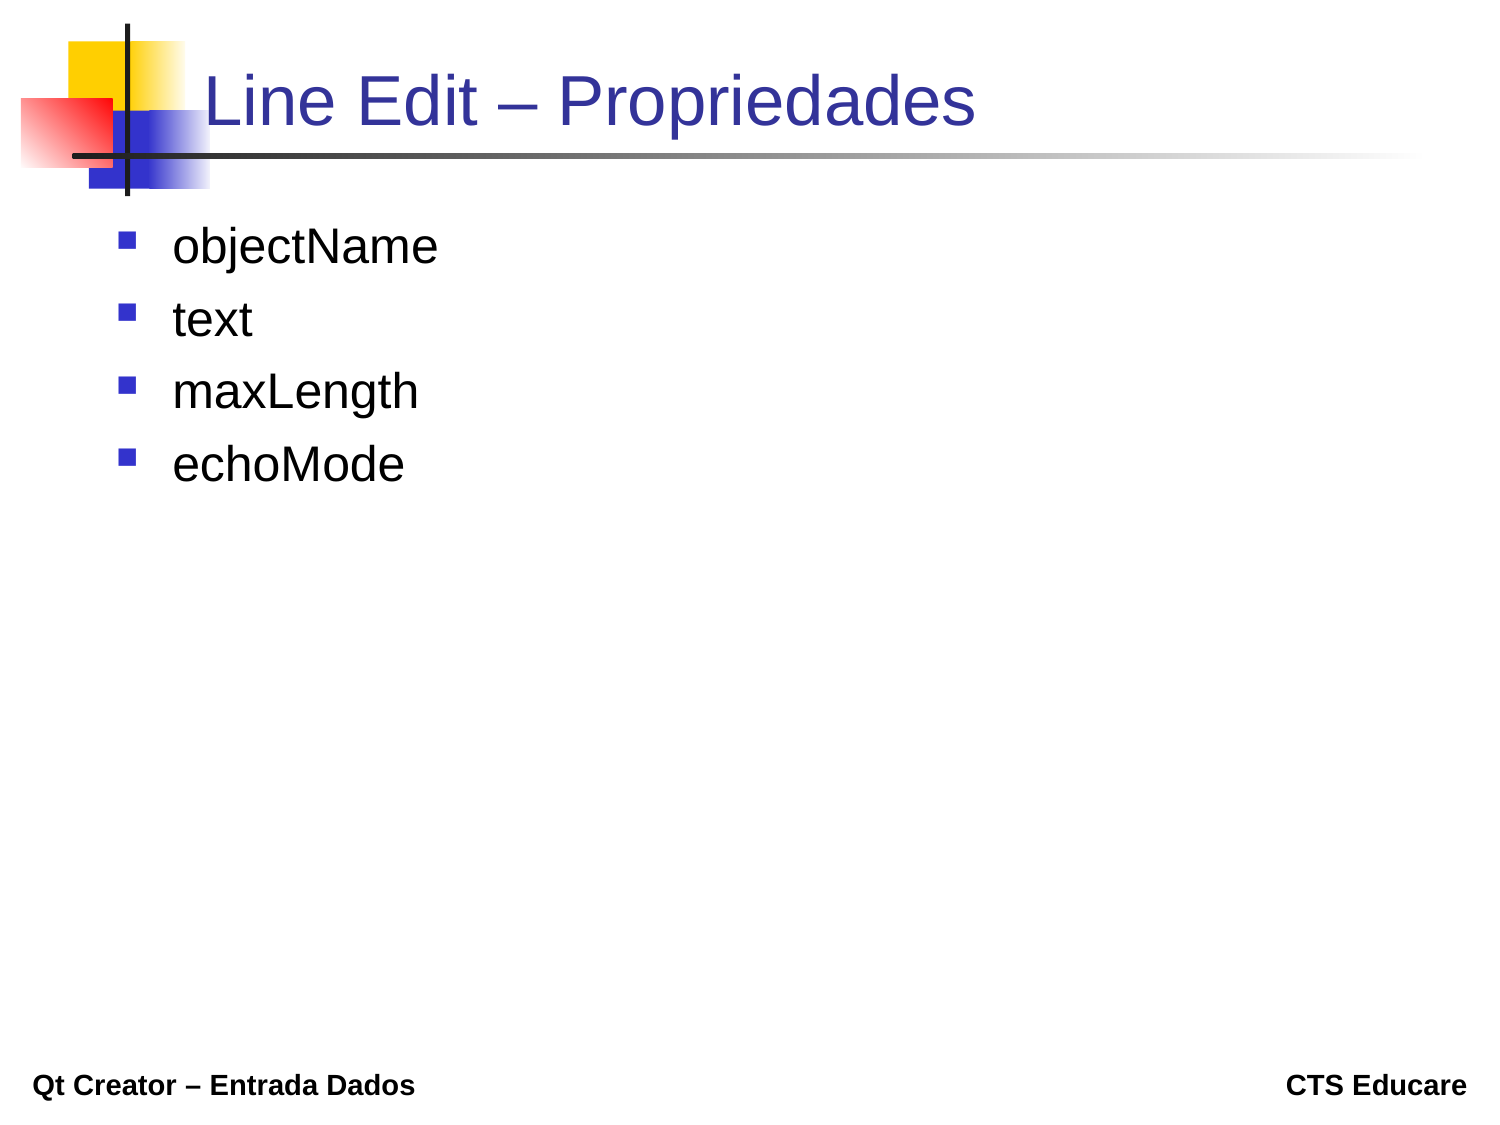

# Line Edit – Propriedades
objectName
text
maxLength
echoMode